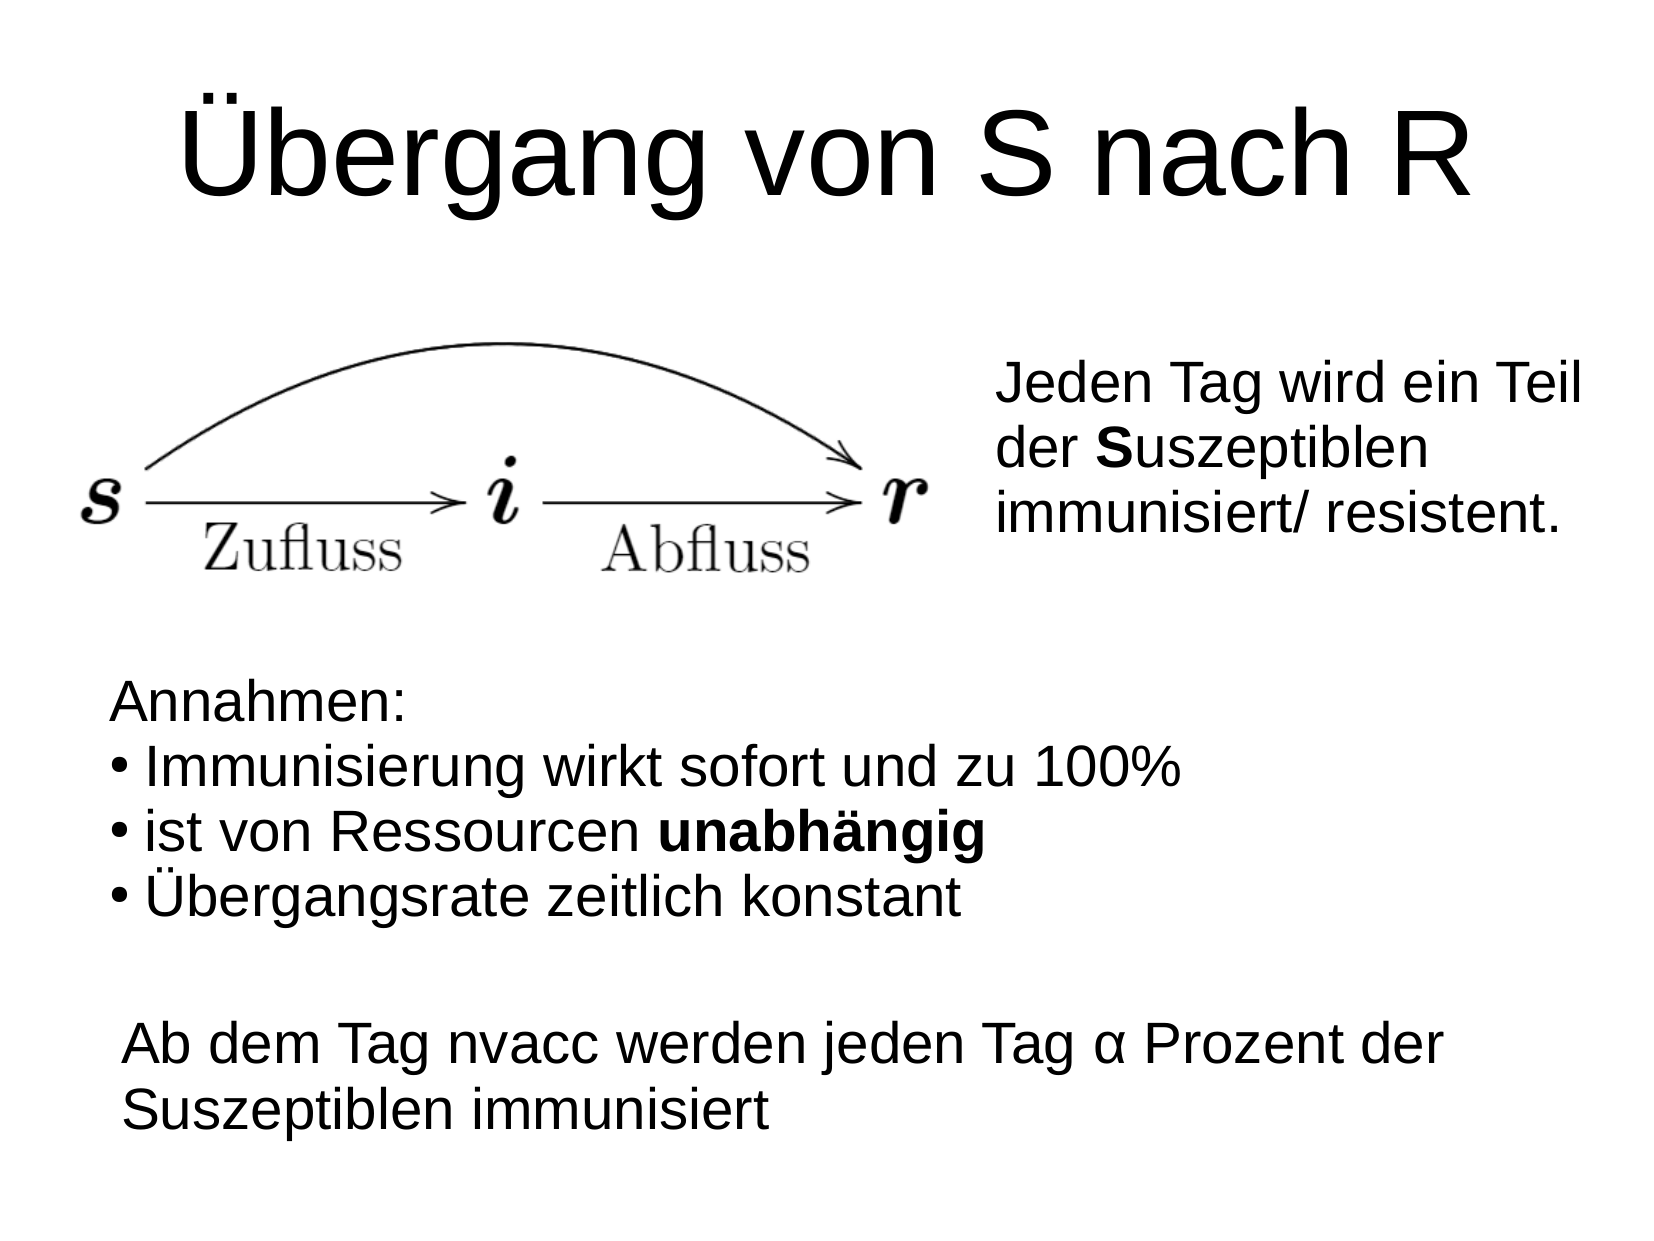

# Übergang von S nach R
Jeden Tag wird ein Teil der Suszeptiblen immunisiert/ resistent.
Annahmen:
Immunisierung wirkt sofort und zu 100%
ist von Ressourcen unabhängig
Übergangsrate zeitlich konstant
Ab dem Tag nvacc werden jeden Tag α Prozent der Suszeptiblen immunisiert